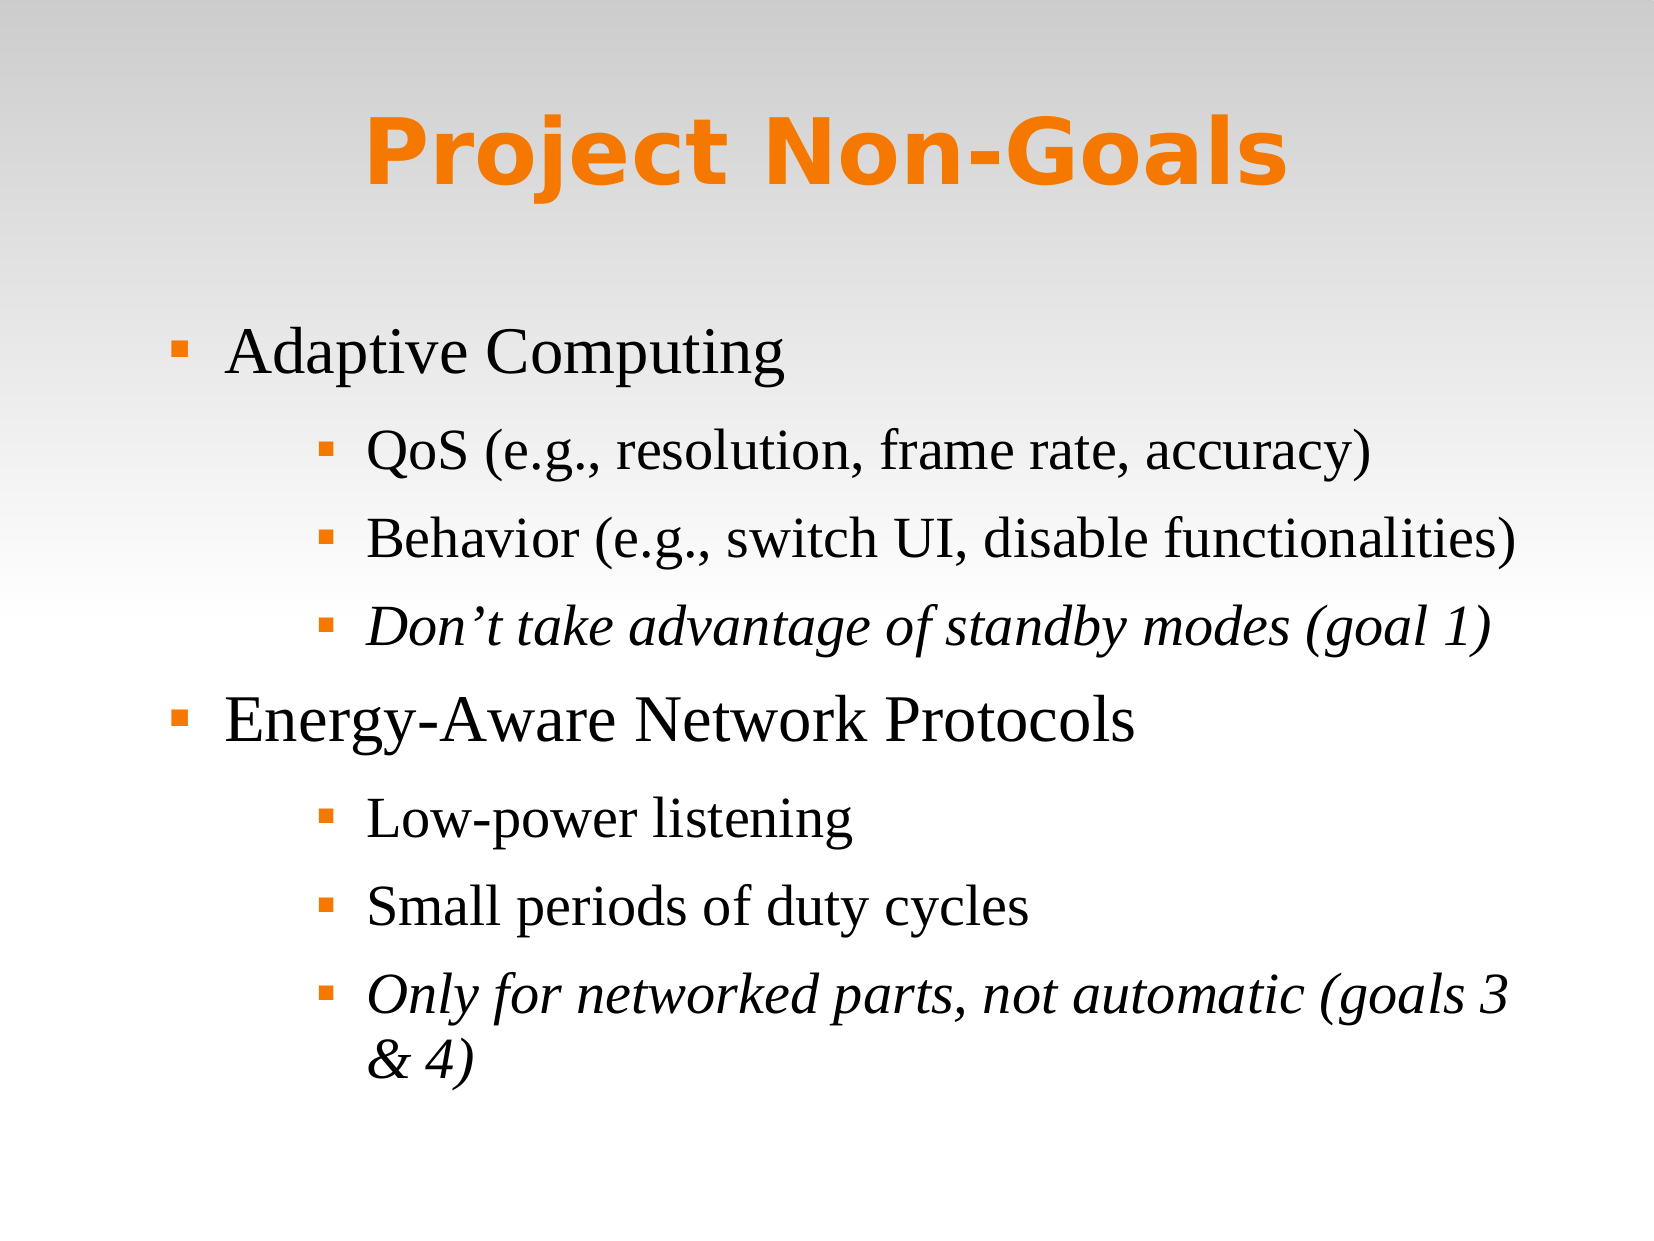

# Project Non-Goals
Adaptive Computing
QoS (e.g., resolution, frame rate, accuracy)
Behavior (e.g., switch UI, disable functionalities)
Don’t take advantage of standby modes (goal 1)
Energy-Aware Network Protocols
Low-power listening
Small periods of duty cycles
Only for networked parts, not automatic (goals 3 & 4)